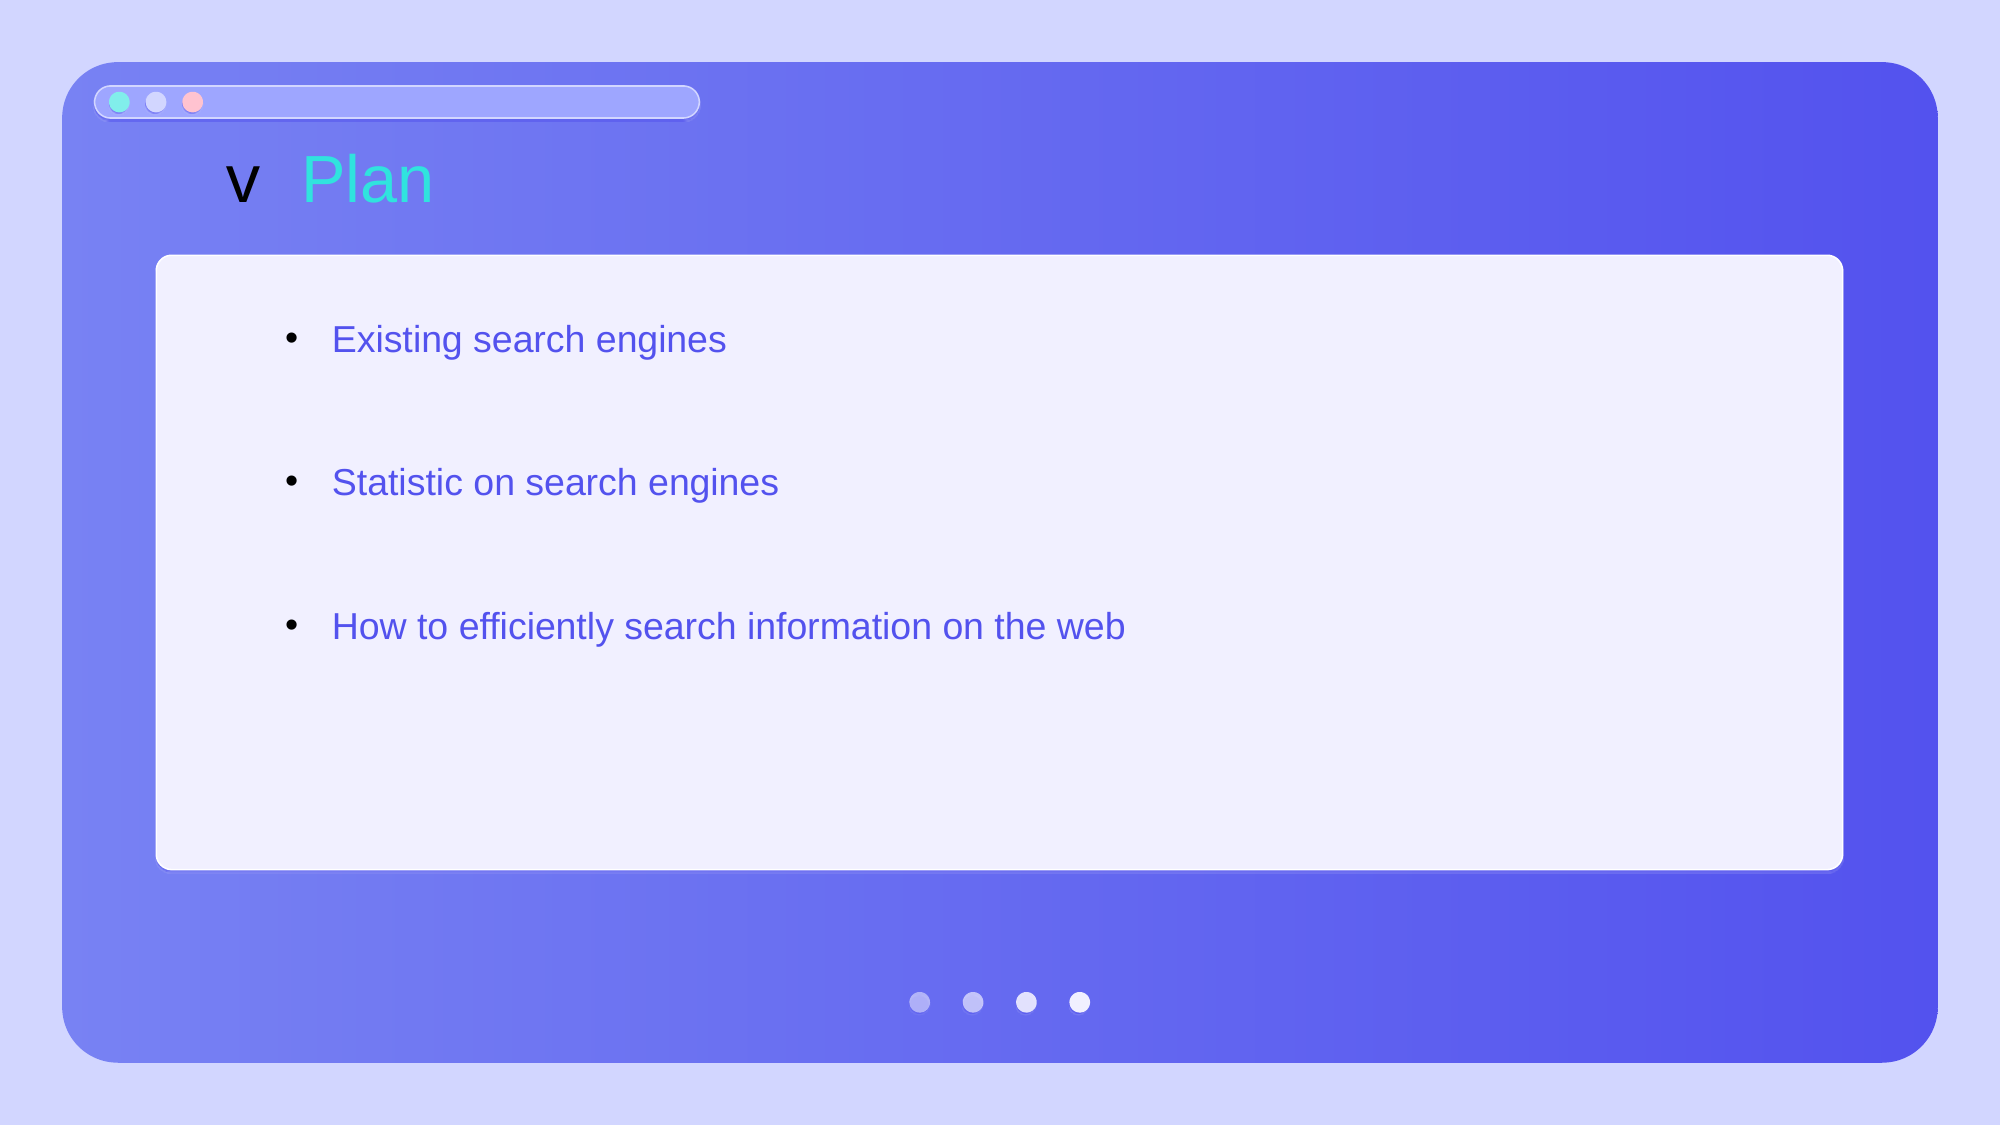

Plan
Existing search engines
Statistic on search engines
How to efficiently search information on the web